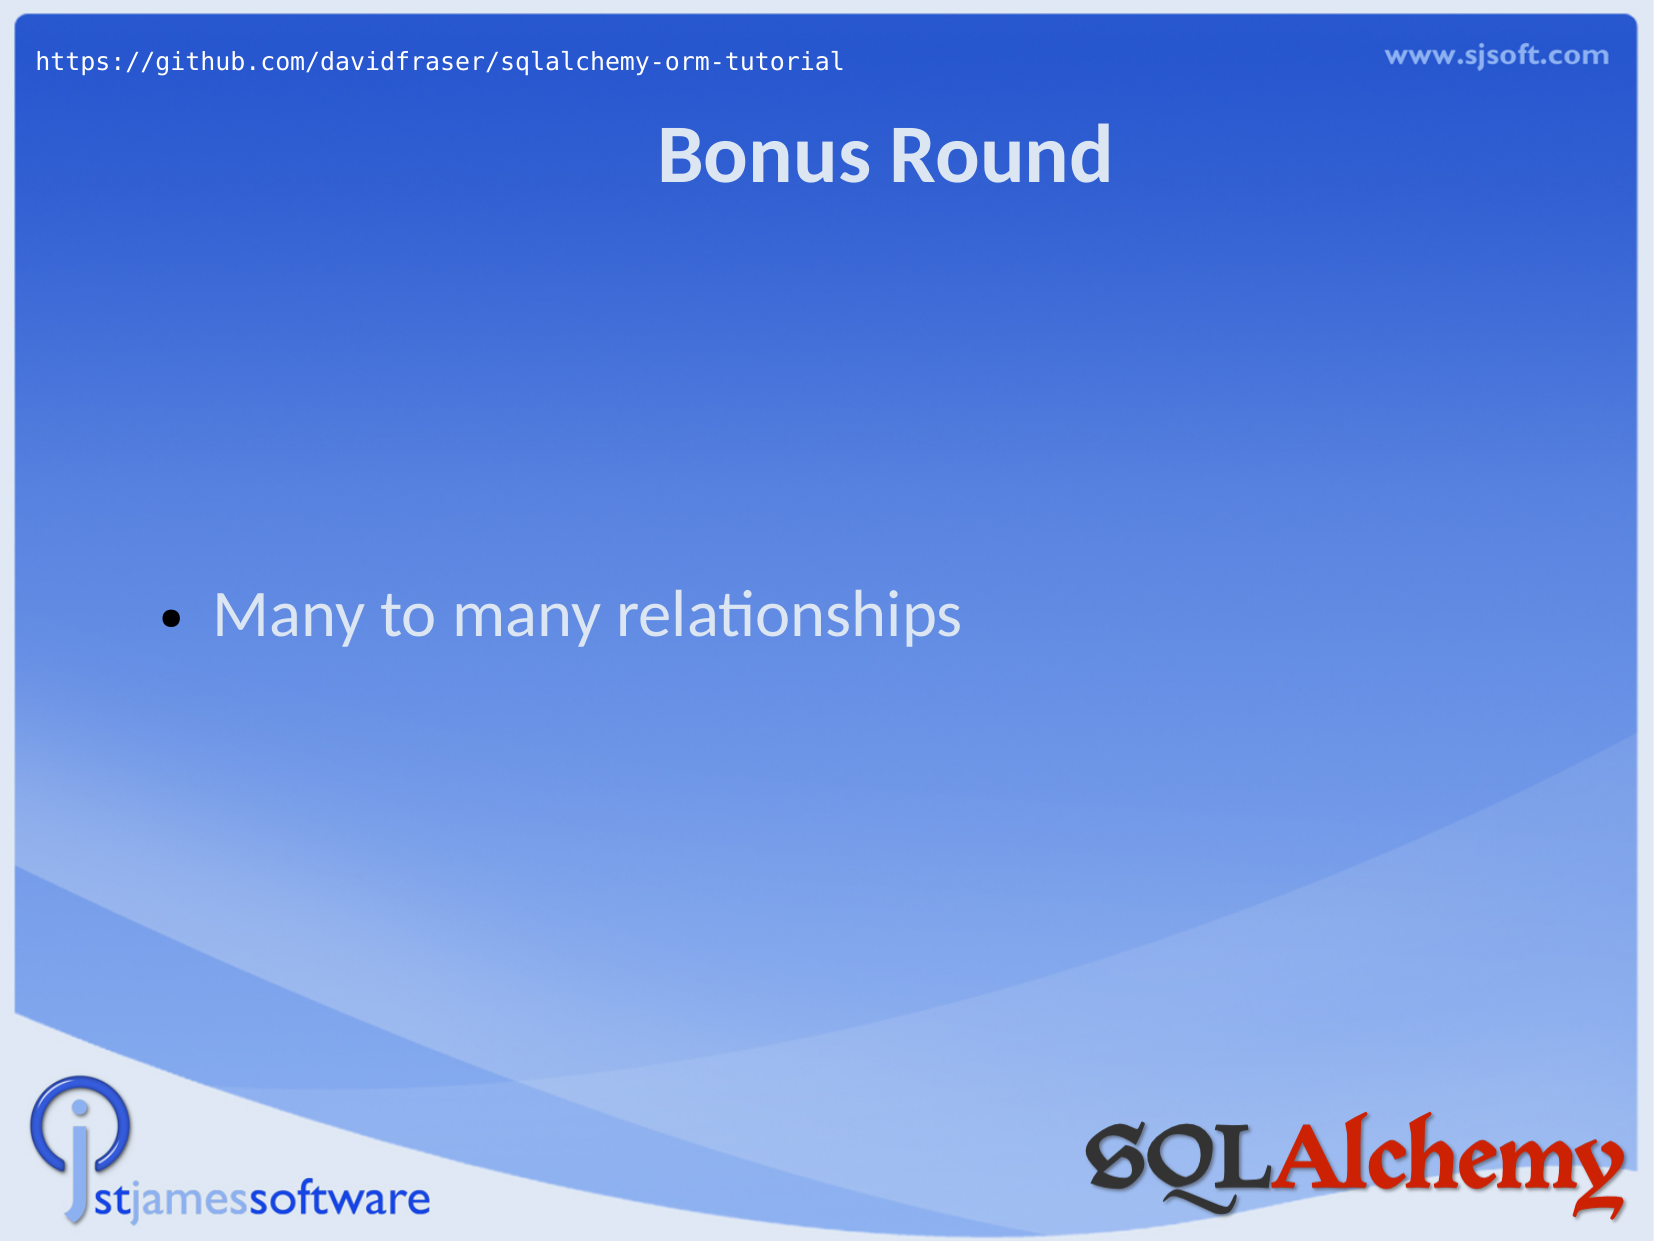

# Bonus Round
Many to many relationships